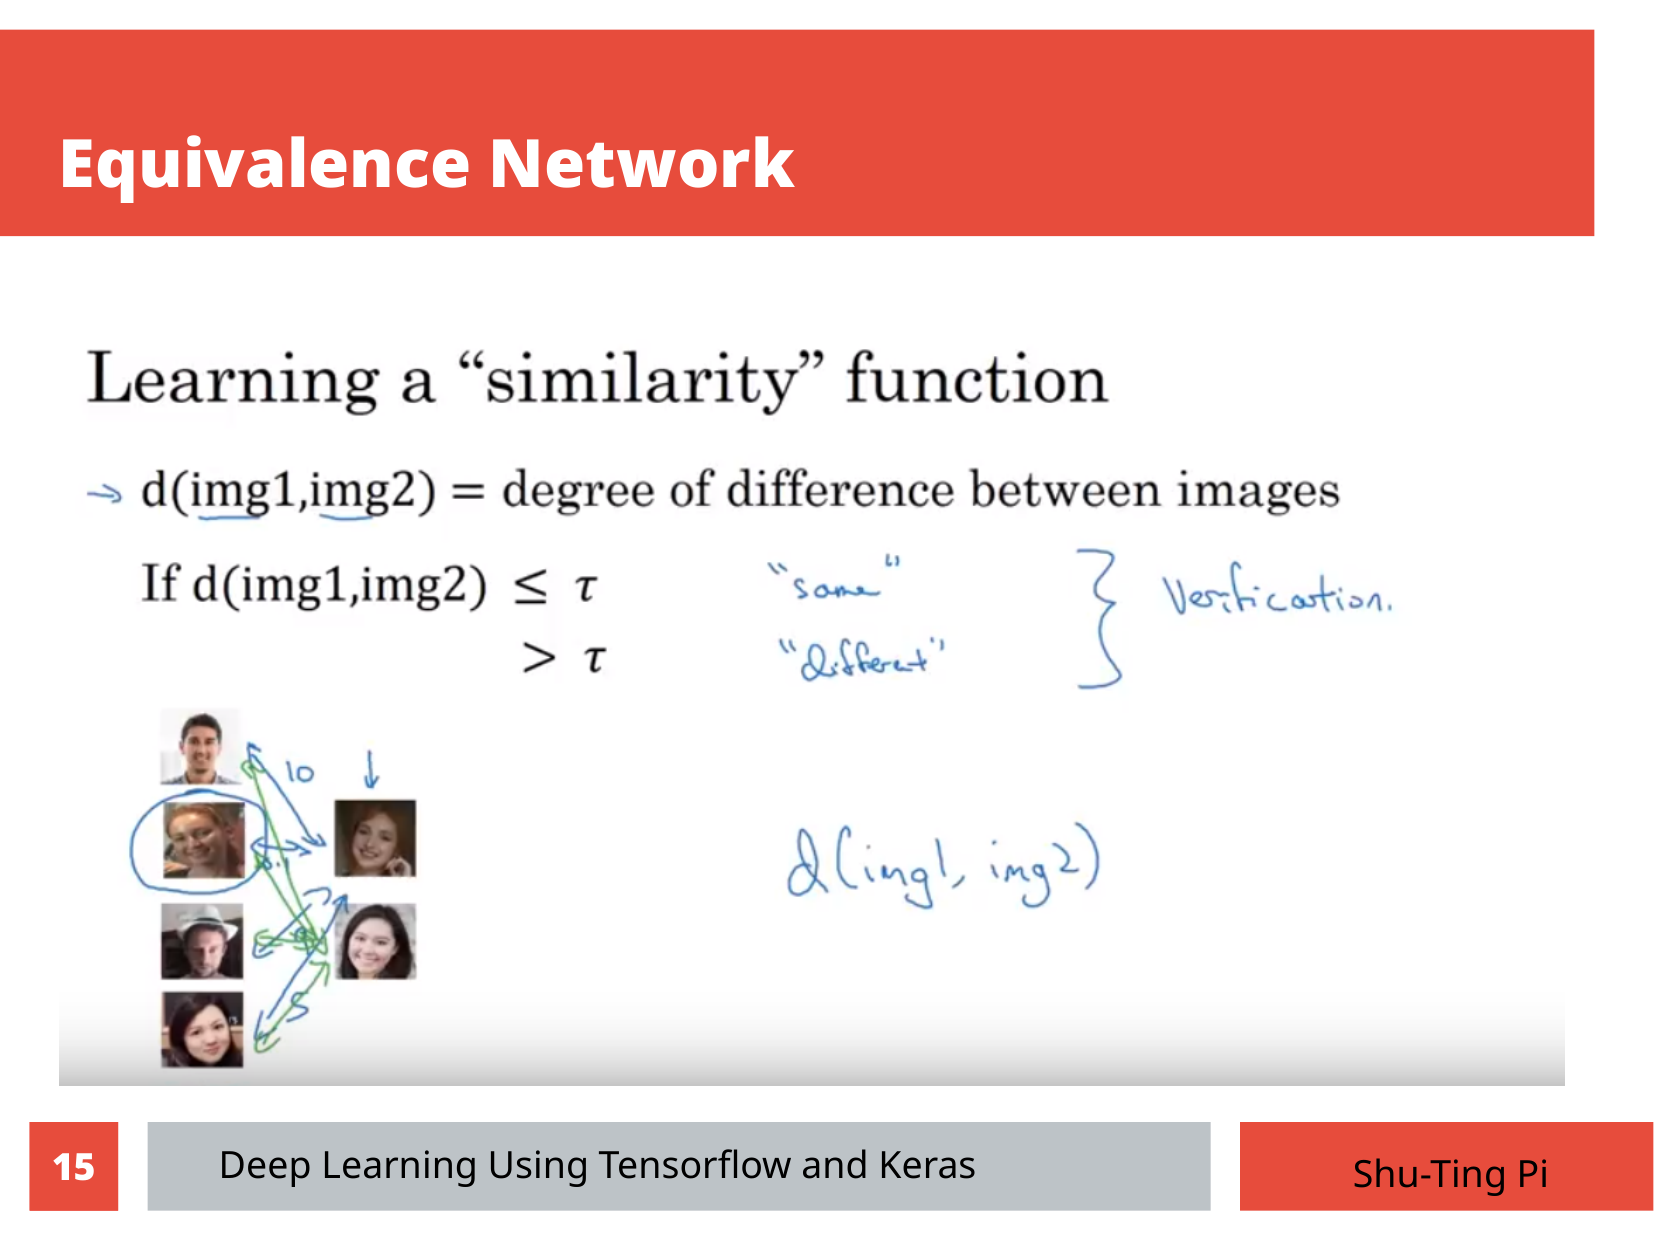

# Equivalence Network
15
Deep Learning Using Tensorflow and Keras
Shu-Ting Pi